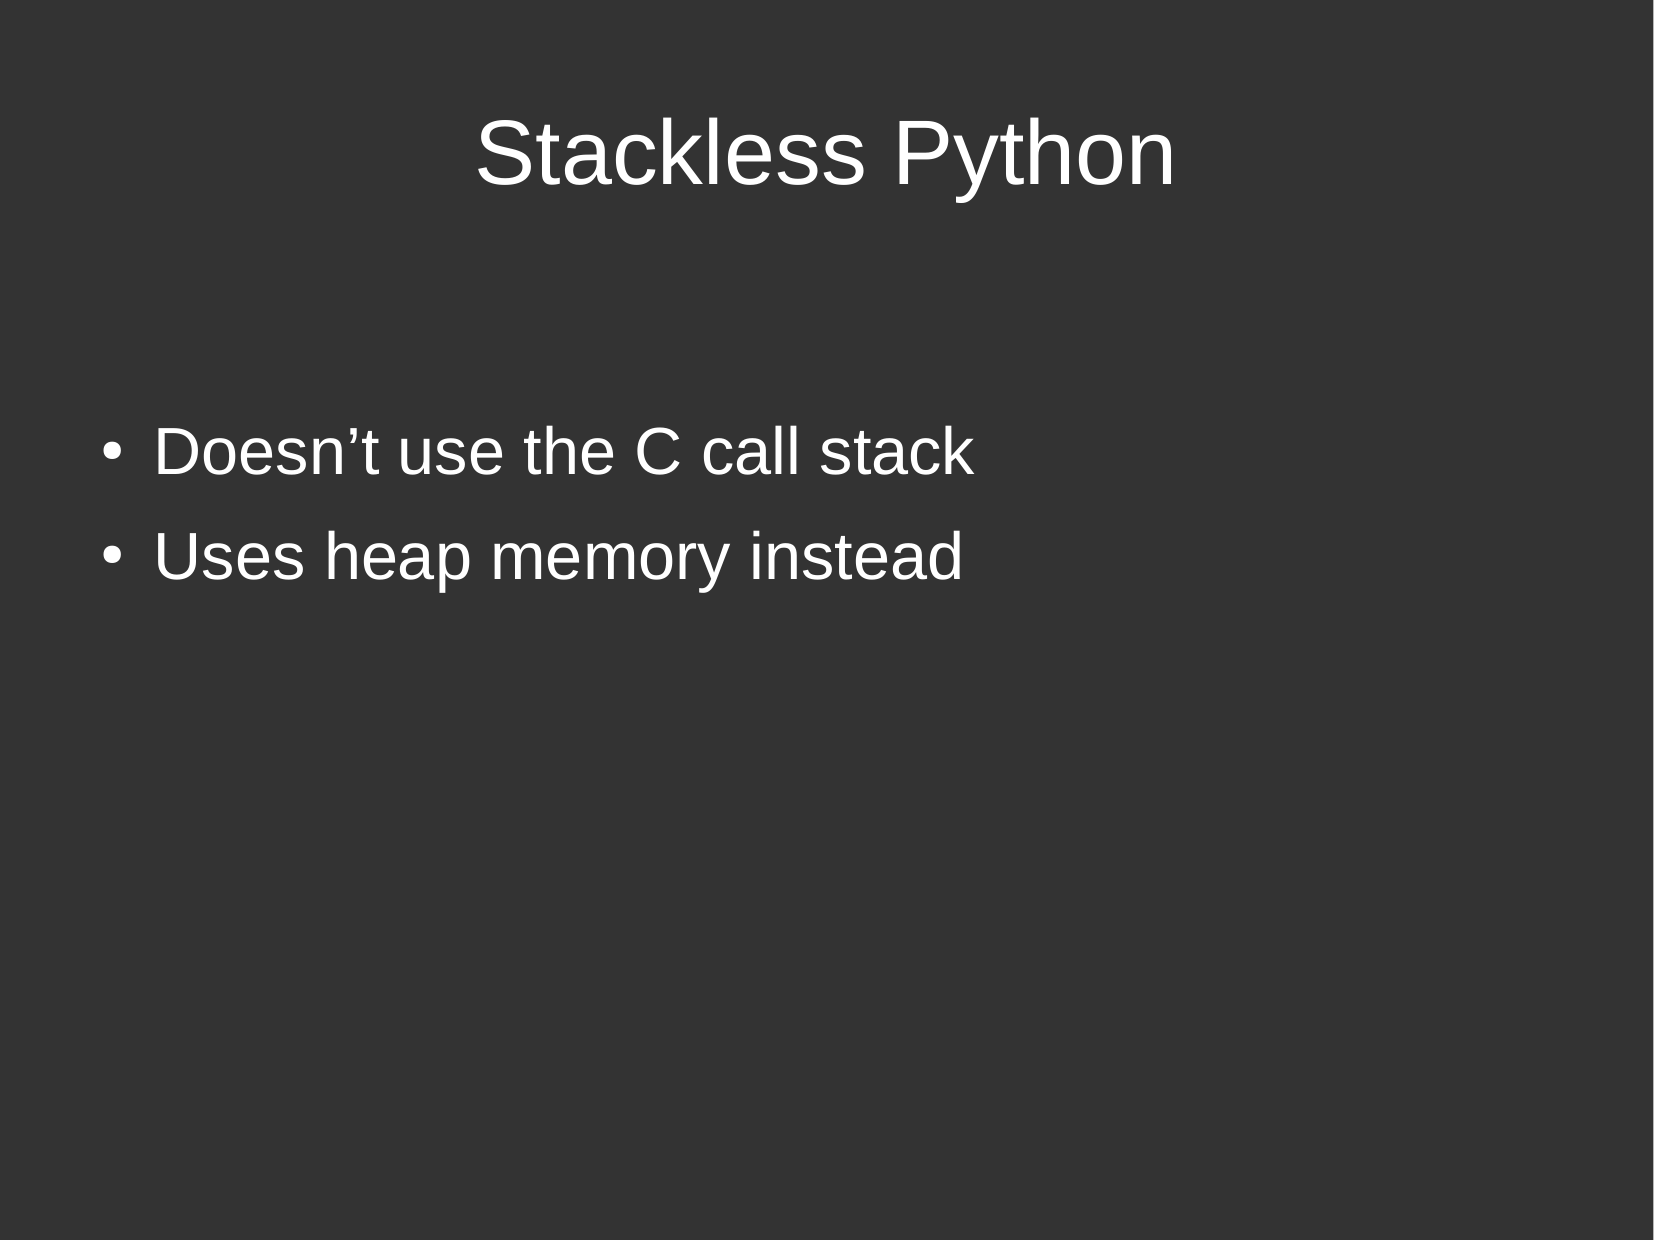

# Stackless Python
Doesn’t use the C call stack
Uses heap memory instead